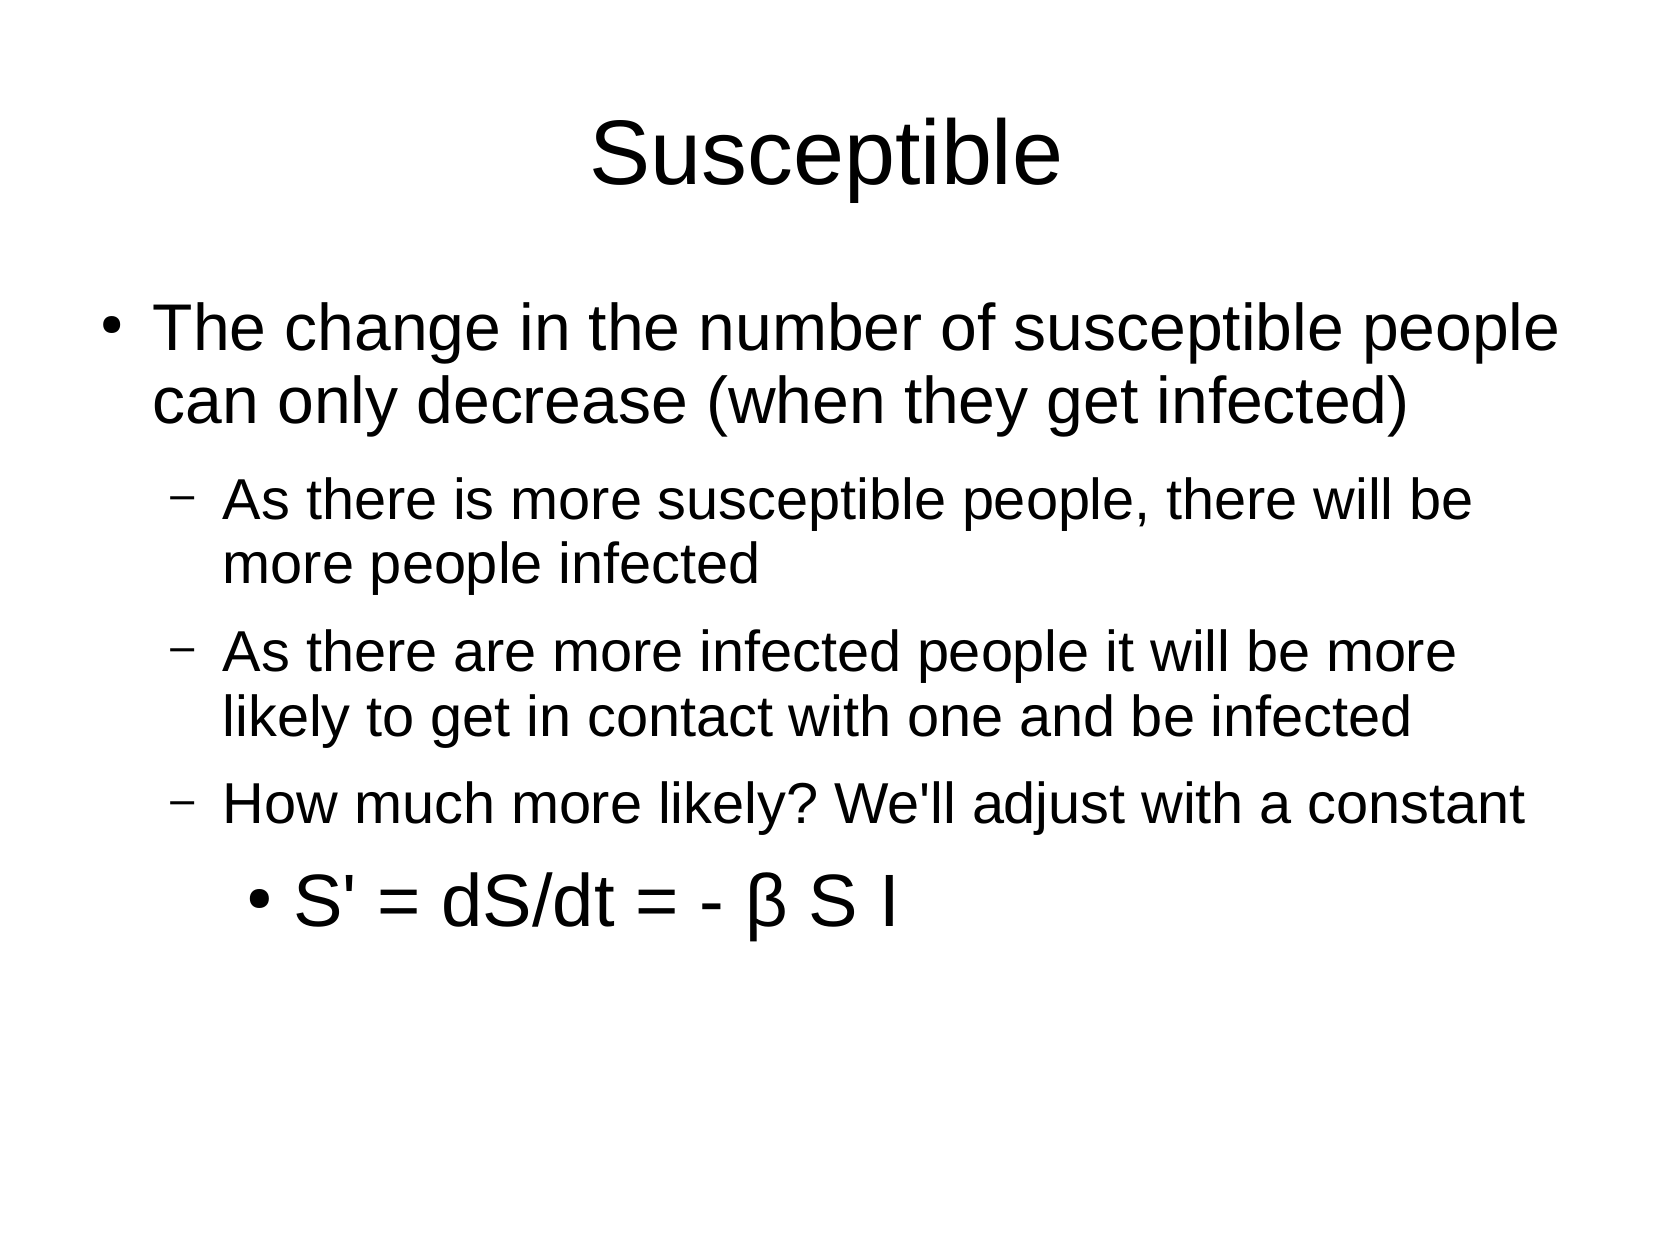

# Susceptible
The change in the number of susceptible people can only decrease (when they get infected)
As there is more susceptible people, there will be more people infected
As there are more infected people it will be more likely to get in contact with one and be infected
How much more likely? We'll adjust with a constant
S' = dS/dt = - β S I